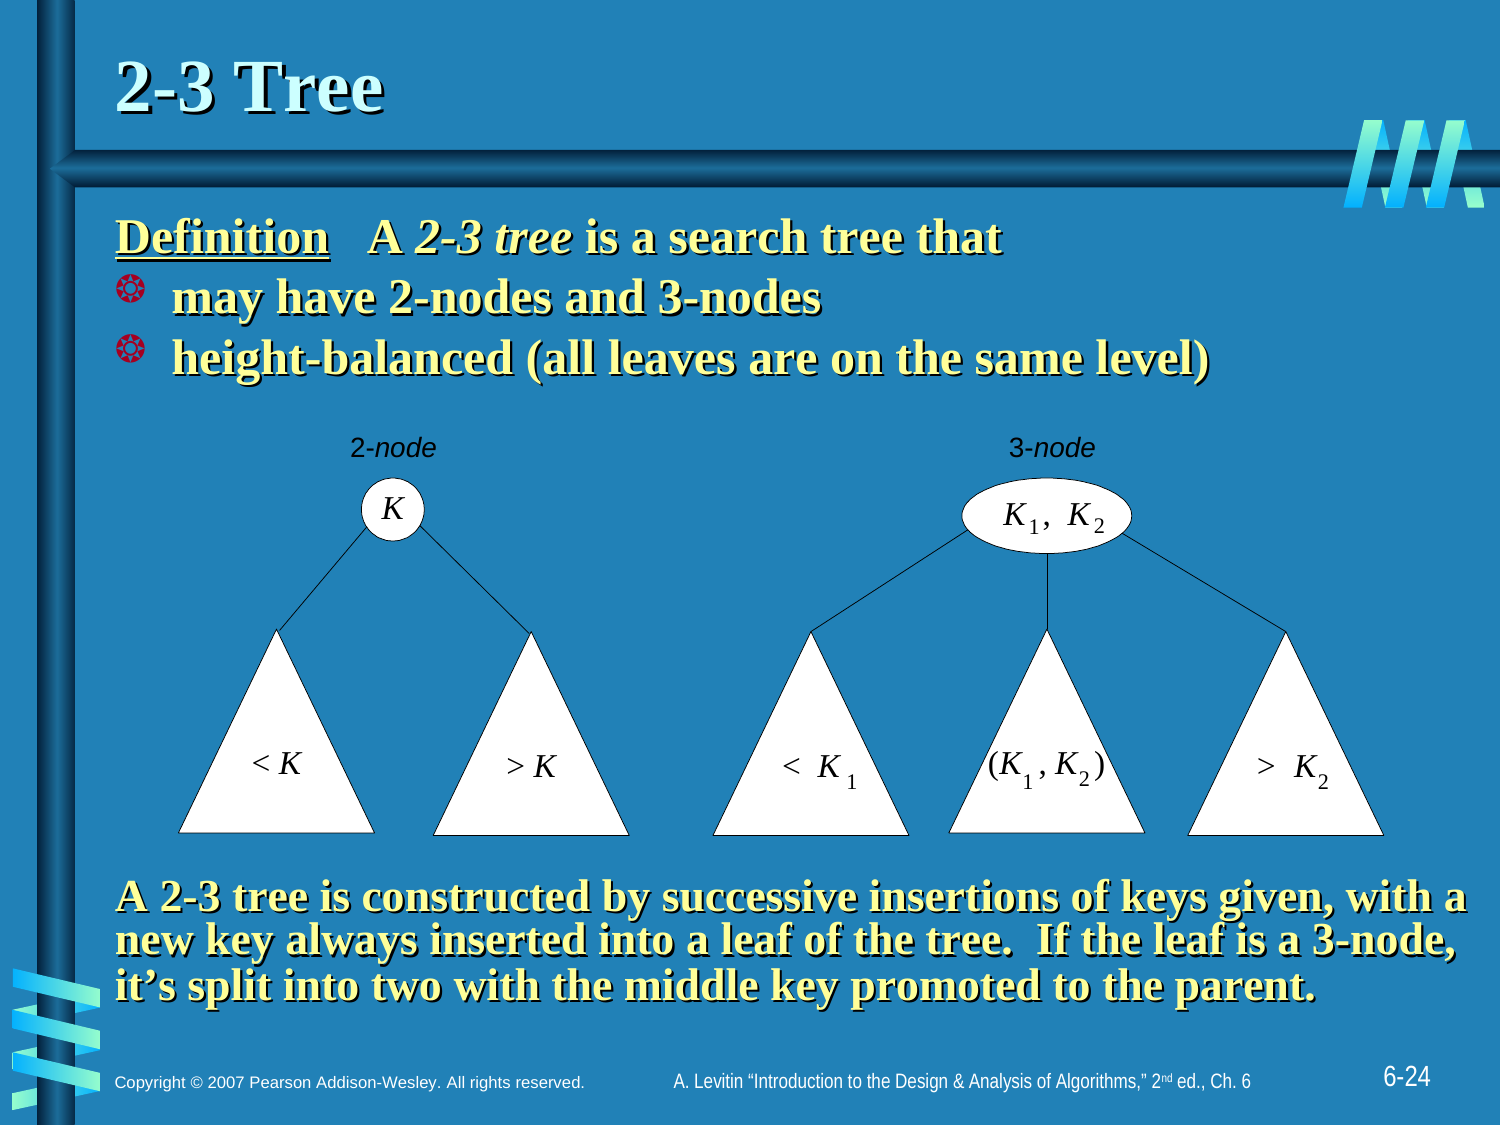

# 2-3 Tree
Definition A 2-3 tree is a search tree that
 may have 2-nodes and 3-nodes
 height-balanced (all leaves are on the same level)
A 2-3 tree is constructed by successive insertions of keys given, with a new key always inserted into a leaf of the tree. If the leaf is a 3-node, it’s split into two with the middle key promoted to the parent.